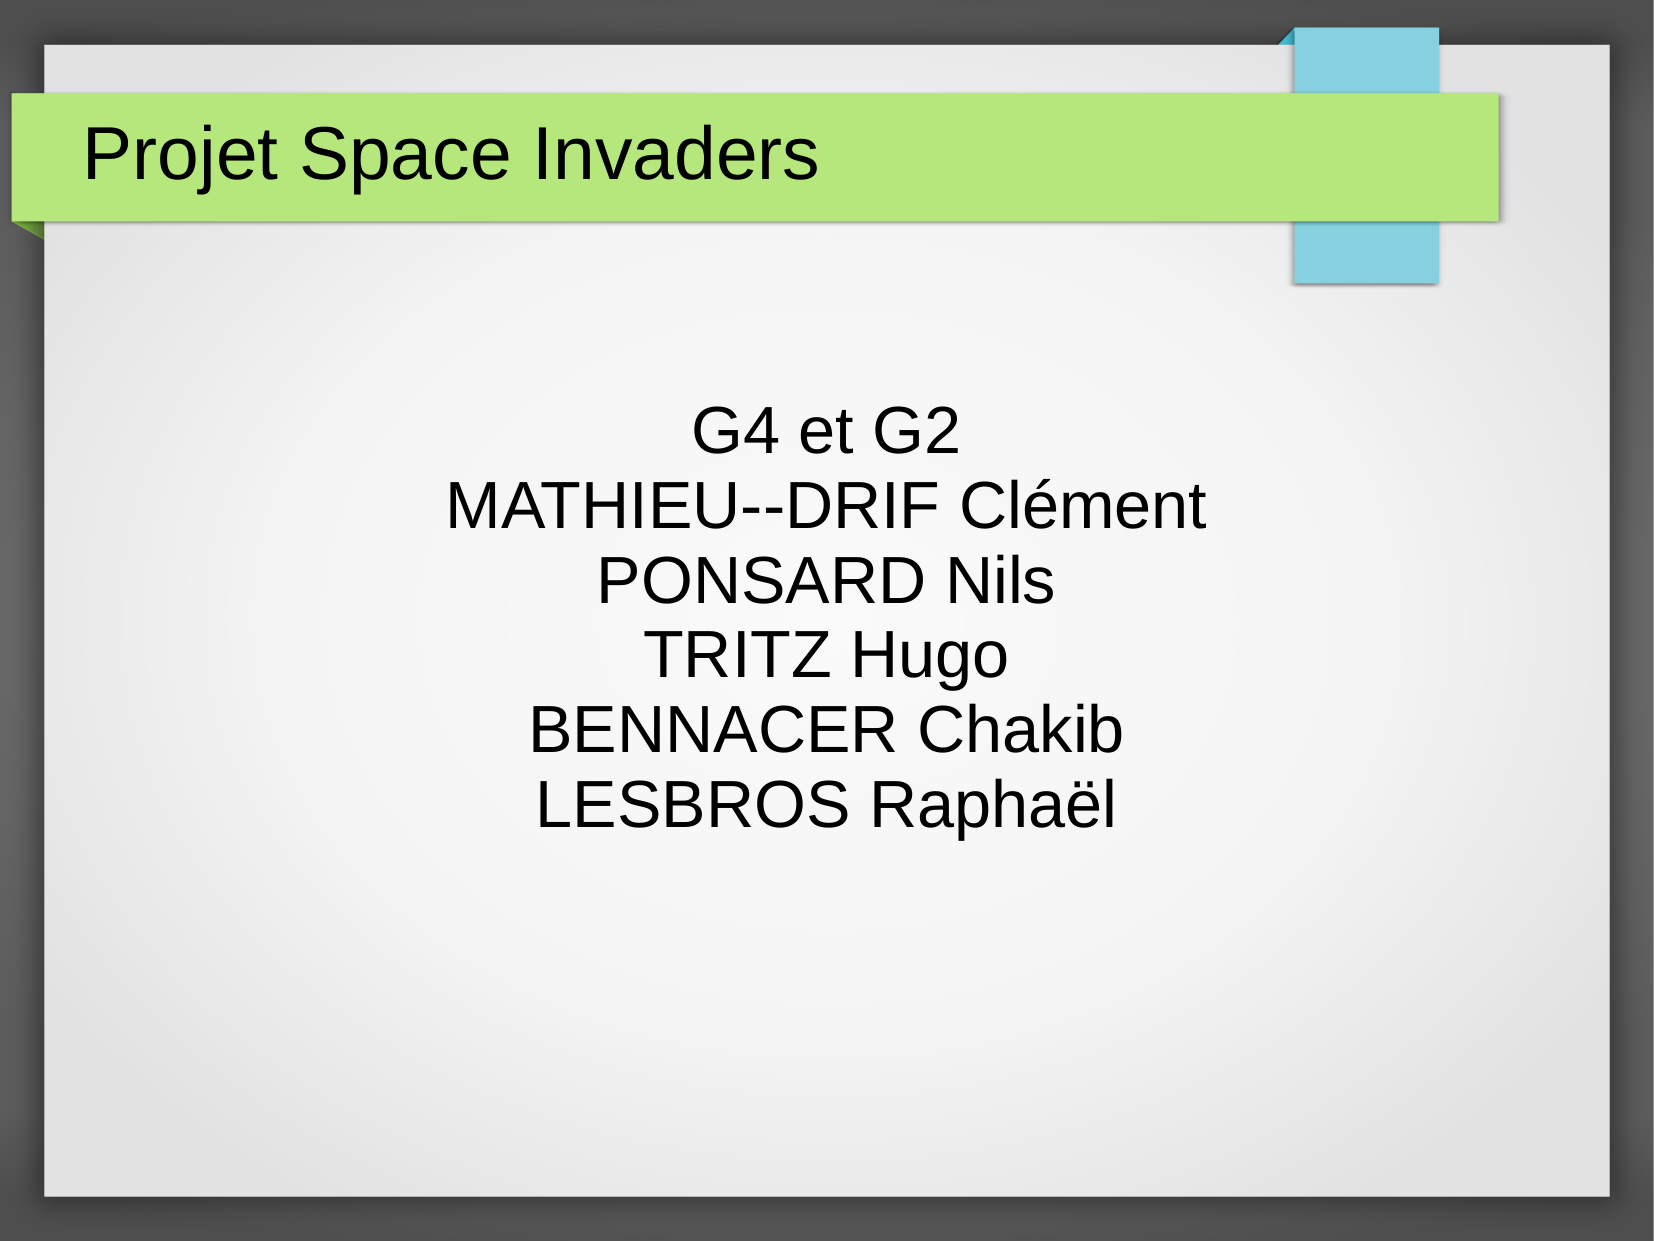

# Projet Space Invaders
G4 et G2
MATHIEU--DRIF Clément
PONSARD Nils
TRITZ Hugo
BENNACER Chakib
LESBROS Raphaël